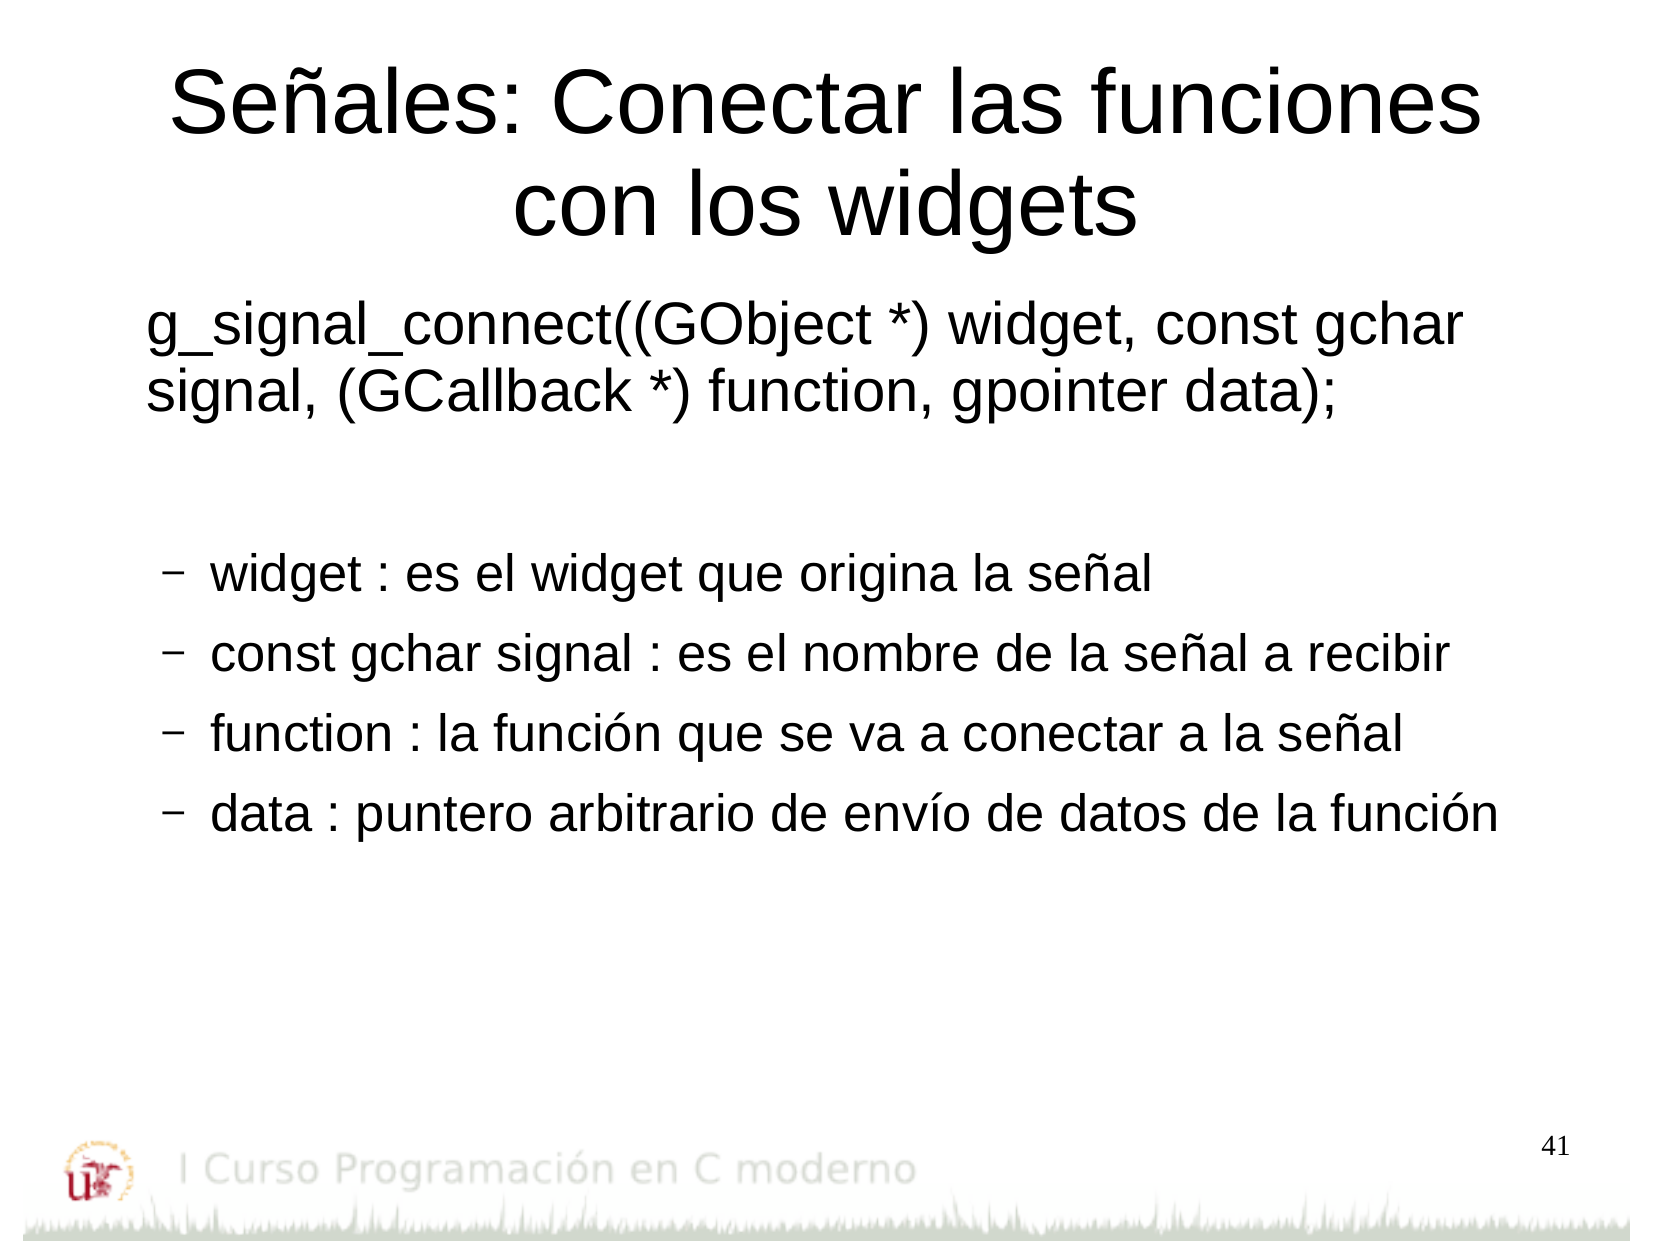

# Señales: Conectar las funciones con los widgets
g_signal_connect((GObject *) widget, const gchar signal, (GCallback *) function, gpointer data);
widget : es el widget que origina la señal
const gchar signal : es el nombre de la señal a recibir
function : la función que se va a conectar a la señal
data : puntero arbitrario de envío de datos de la función
41